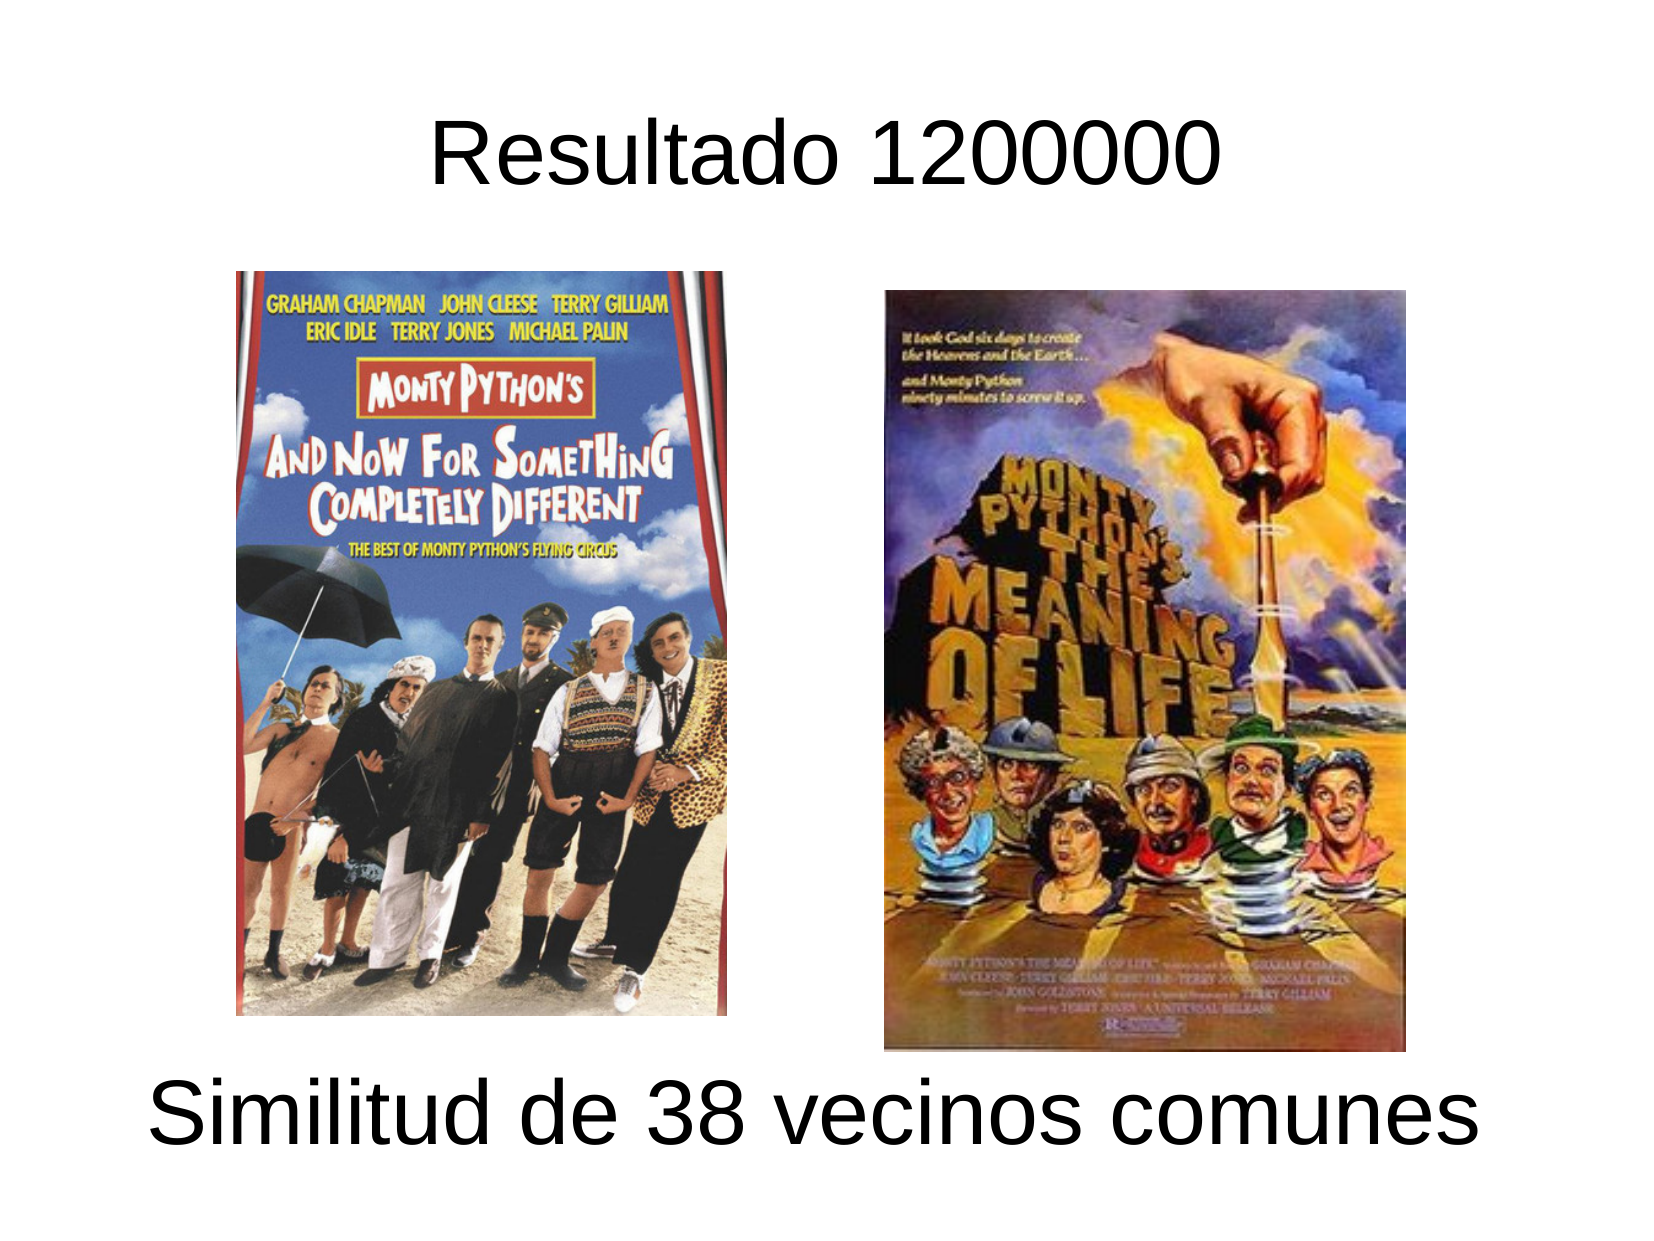

# Resultado 1200000
Similitud de 38 vecinos comunes